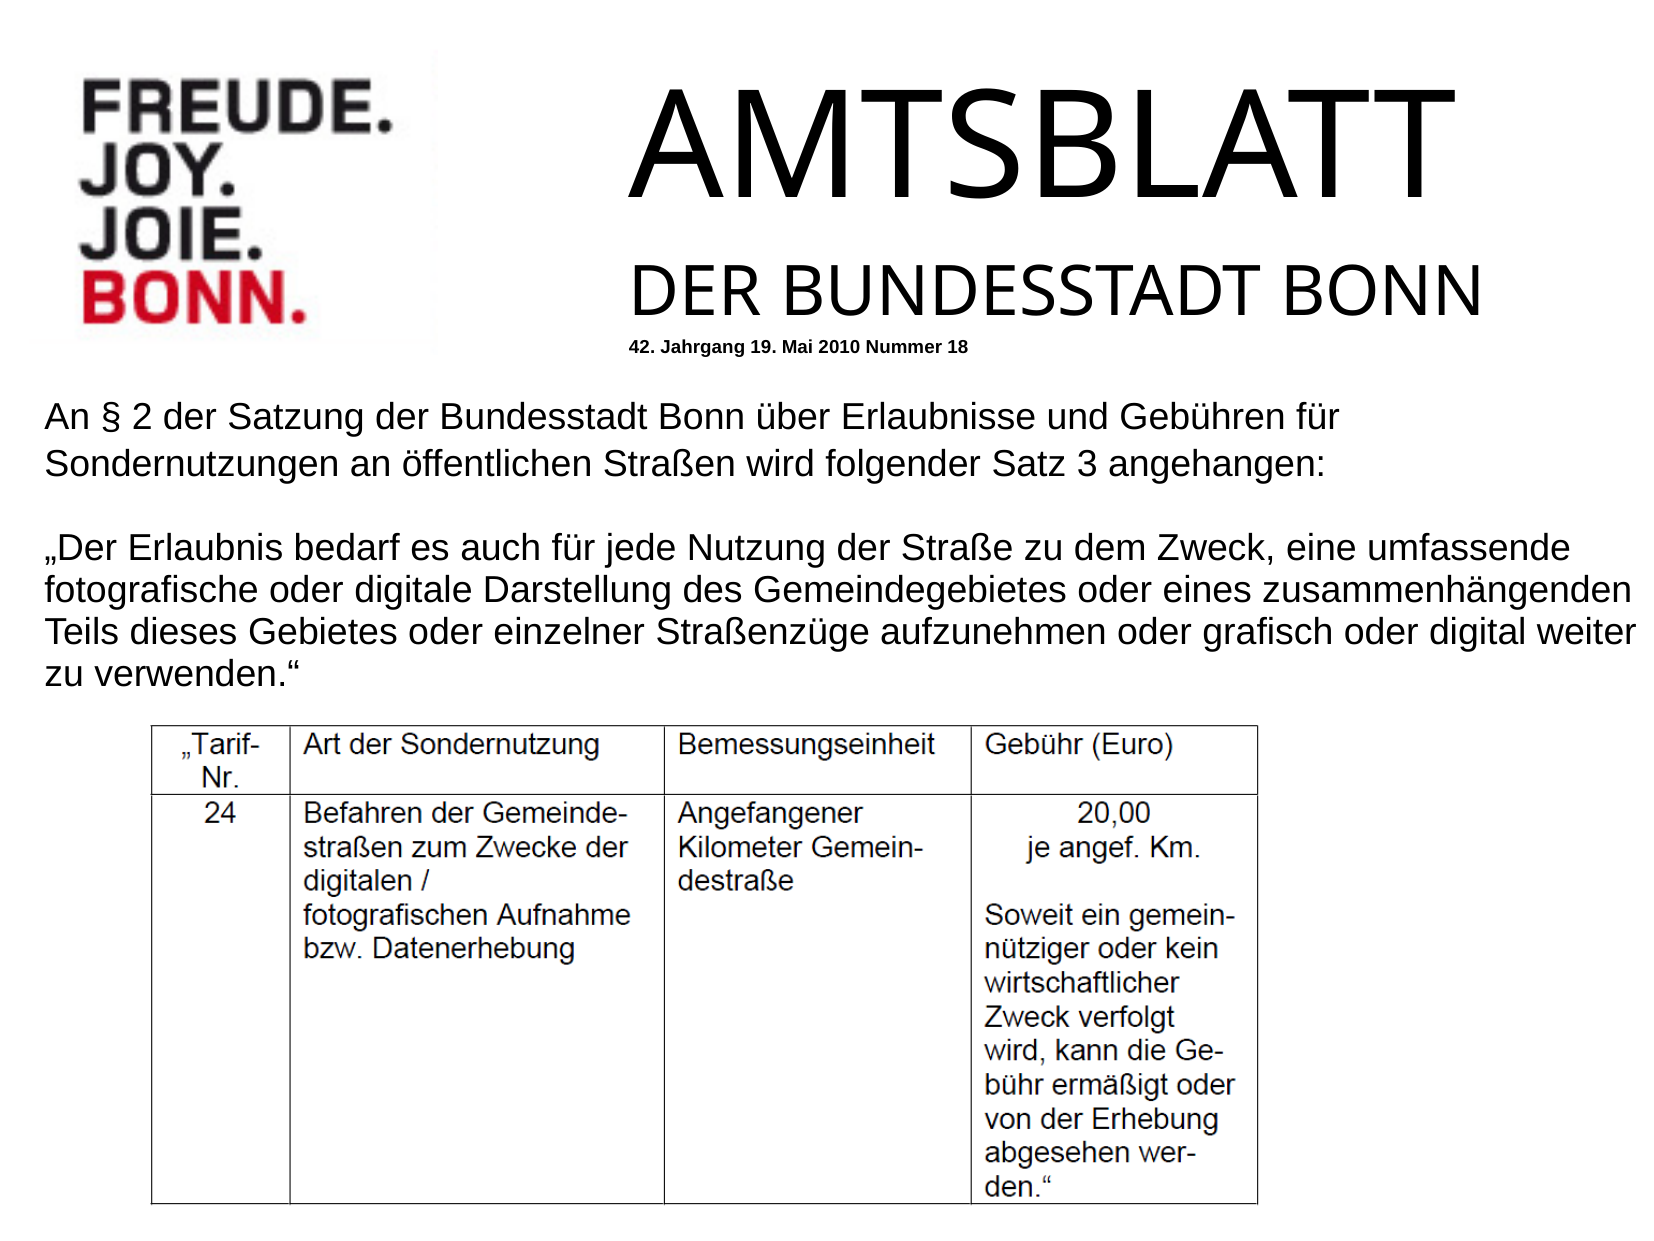

AMTSBLATT
DER BUNDESSTADT BONN
42. Jahrgang 19. Mai 2010 Nummer 18
An § 2 der Satzung der Bundesstadt Bonn über Erlaubnisse und Gebühren für Sondernutzungen an öffentlichen Straßen wird folgender Satz 3 angehangen:
„Der Erlaubnis bedarf es auch für jede Nutzung der Straße zu dem Zweck, eine umfassende
fotografische oder digitale Darstellung des Gemeindegebietes oder eines zusammenhängenden Teils dieses Gebietes oder einzelner Straßenzüge aufzunehmen oder grafisch oder digital weiter zu verwenden.“